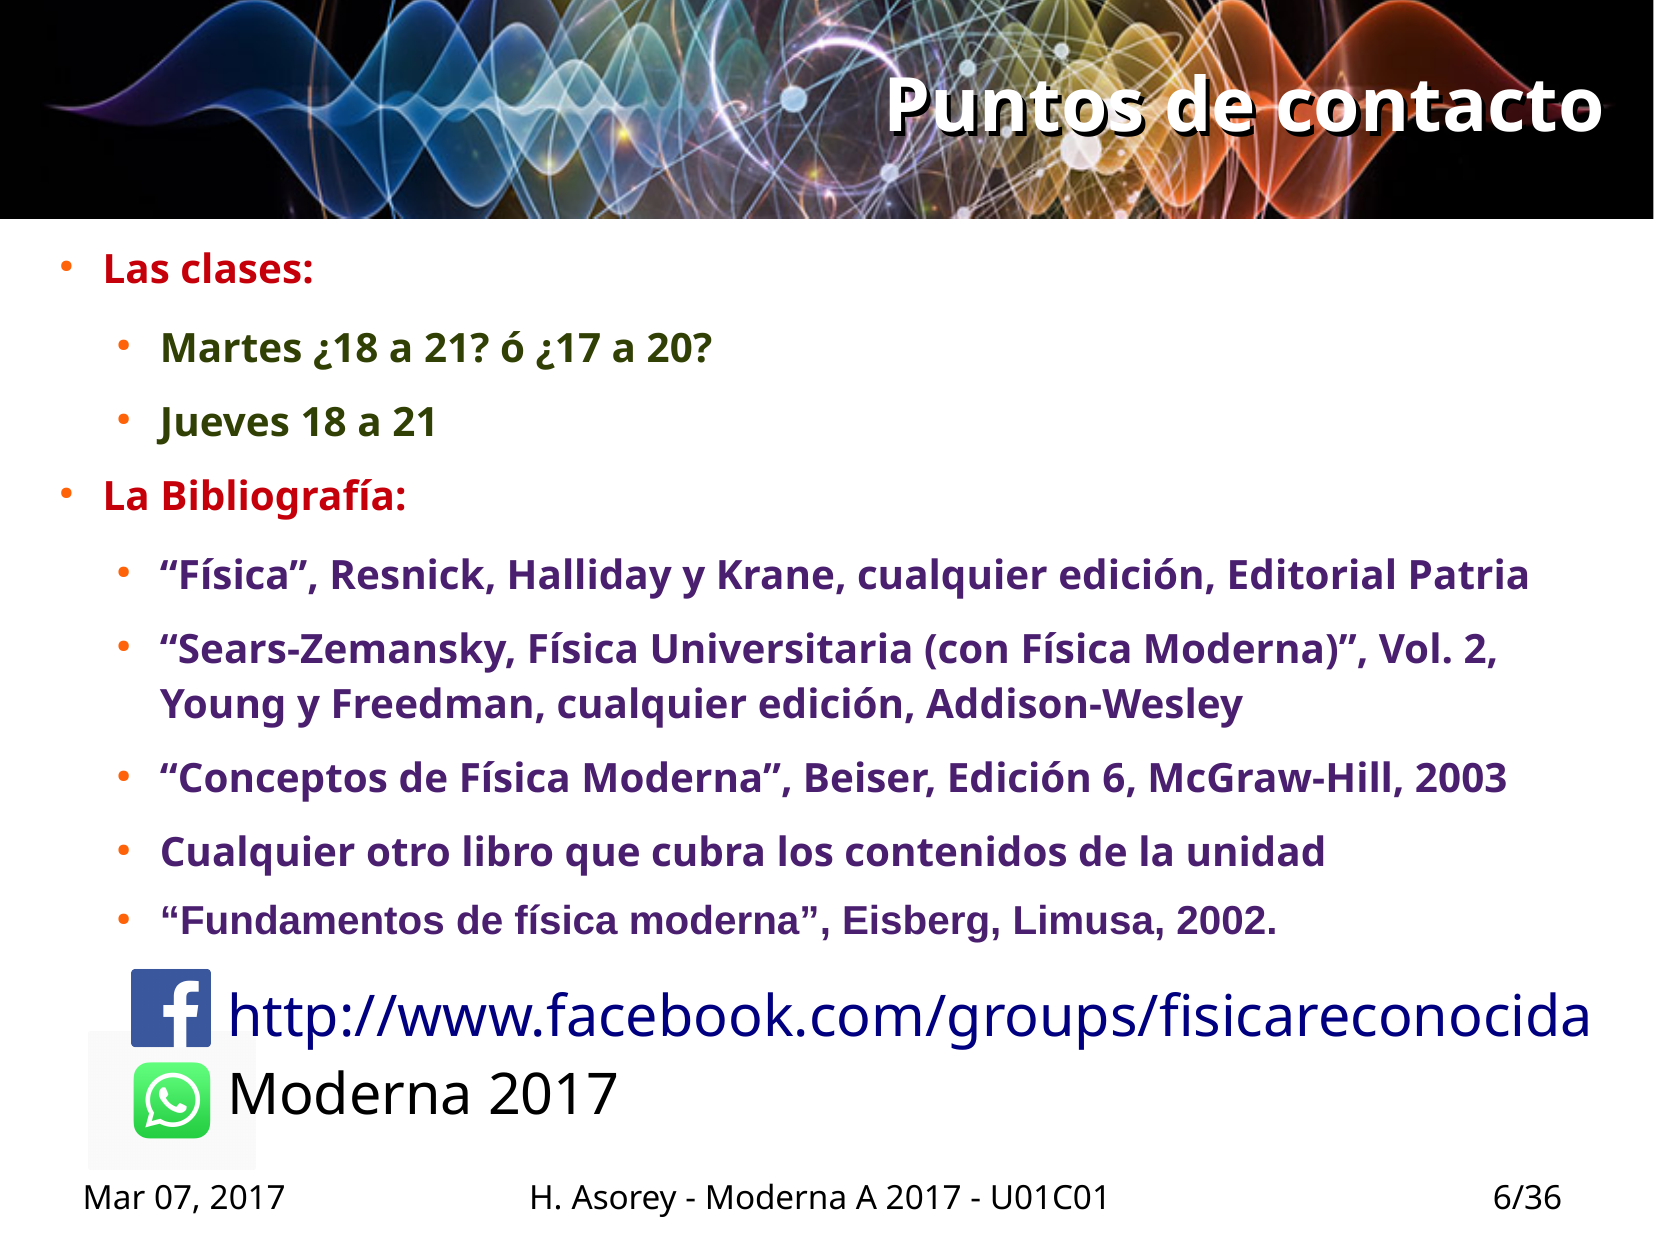

# Puntos de contacto
Las clases:
Martes ¿18 a 21? ó ¿17 a 20?
Jueves 18 a 21
La Bibliografía:
“Física”, Resnick, Halliday y Krane, cualquier edición, Editorial Patria
“Sears-Zemansky, Física Universitaria (con Física Moderna)”, Vol. 2, Young y Freedman, cualquier edición, Addison-Wesley
“Conceptos de Física Moderna”, Beiser, Edición 6, McGraw-Hill, 2003
Cualquier otro libro que cubra los contenidos de la unidad
“Fundamentos de física moderna”, Eisberg, Limusa, 2002.
 http://www.facebook.com/groups/fisicareconocida
 Moderna 2017
Mar 07, 2017
H. Asorey - Moderna A 2017 - U01C01
6